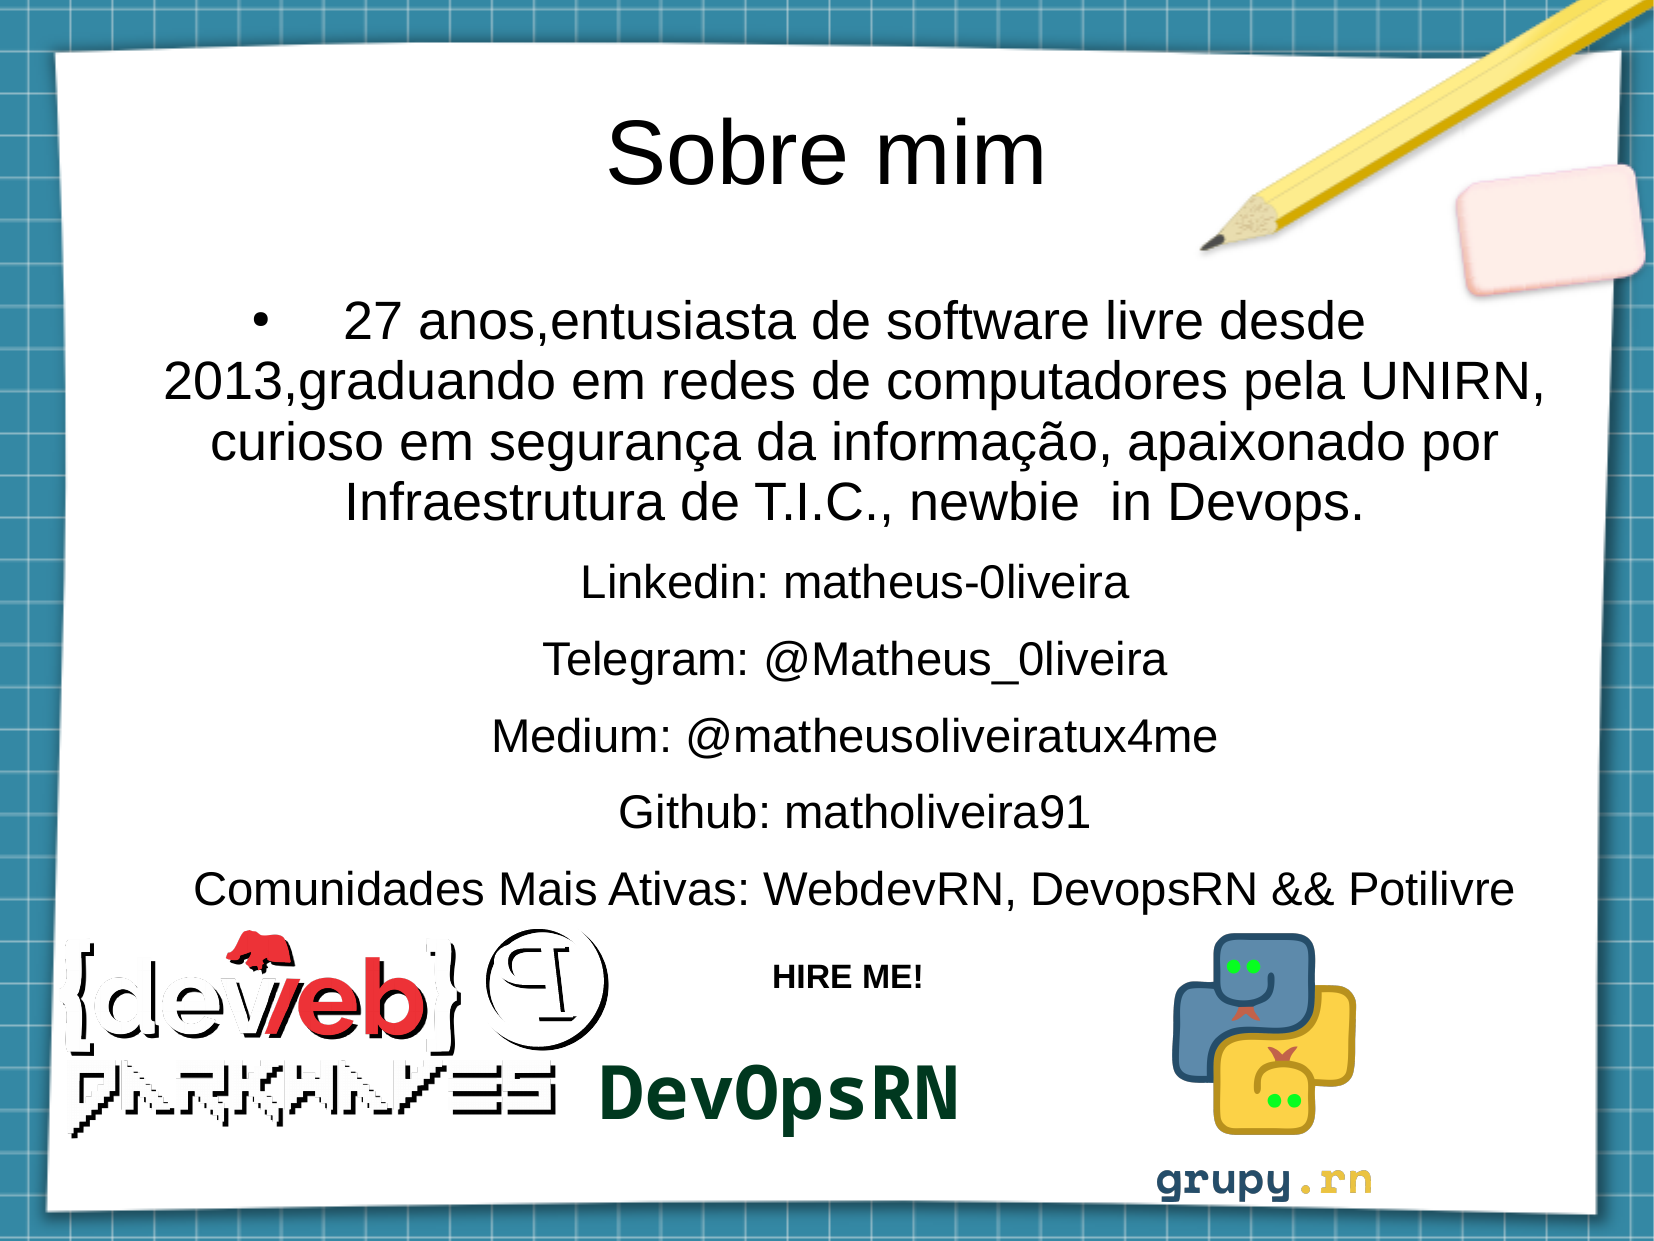

# Sobre mim
27 anos,entusiasta de software livre desde 2013,graduando em redes de computadores pela UNIRN, curioso em segurança da informação, apaixonado por Infraestrutura de T.I.C., newbie in Devops.
Linkedin: matheus-0liveira
Telegram: @Matheus_0liveira
Medium: @matheusoliveiratux4me
Github: matholiveira91
Comunidades Mais Ativas: WebdevRN, DevopsRN && Potilivre
HIRE ME!
DevOpsRN